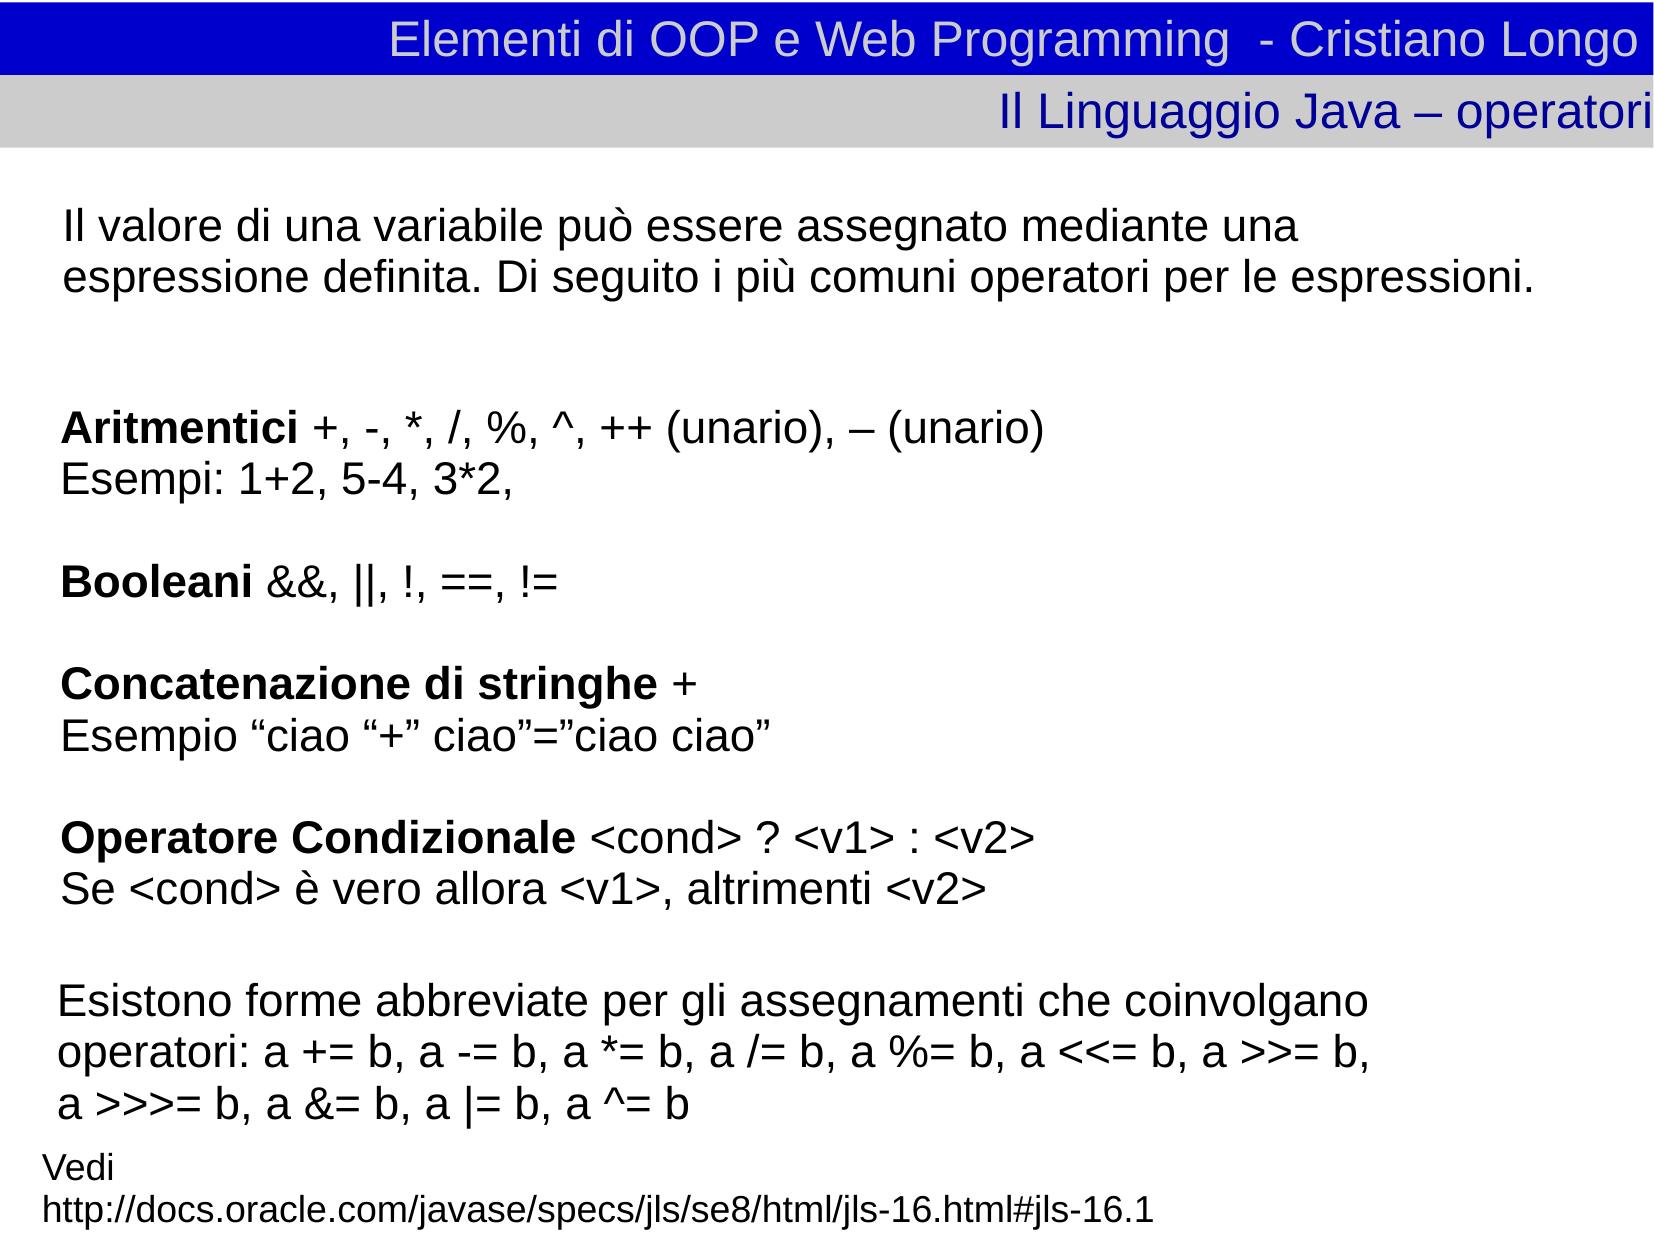

# Elementi di OOP e Web Programming - Cristiano Longo
Il Linguaggio Java – operatori
Il valore di una variabile può essere assegnato mediante una espressione definita. Di seguito i più comuni operatori per le espressioni.
Aritmentici +, -, *, /, %, ^, ++ (unario), – (unario)
Esempi: 1+2, 5-4, 3*2,
Booleani &&, ||, !, ==, !=
Concatenazione di stringhe +
Esempio “ciao “+” ciao”=”ciao ciao”
Operatore Condizionale <cond> ? <v1> : <v2>
Se <cond> è vero allora <v1>, altrimenti <v2>
Esistono forme abbreviate per gli assegnamenti che coinvolgano operatori: a += b, a -= b, a *= b, a /= b, a %= b, a <<= b, a >>= b,
a >>>= b, a &= b, a |= b, a ^= b
Vedi
http://docs.oracle.com/javase/specs/jls/se8/html/jls-16.html#jls-16.1